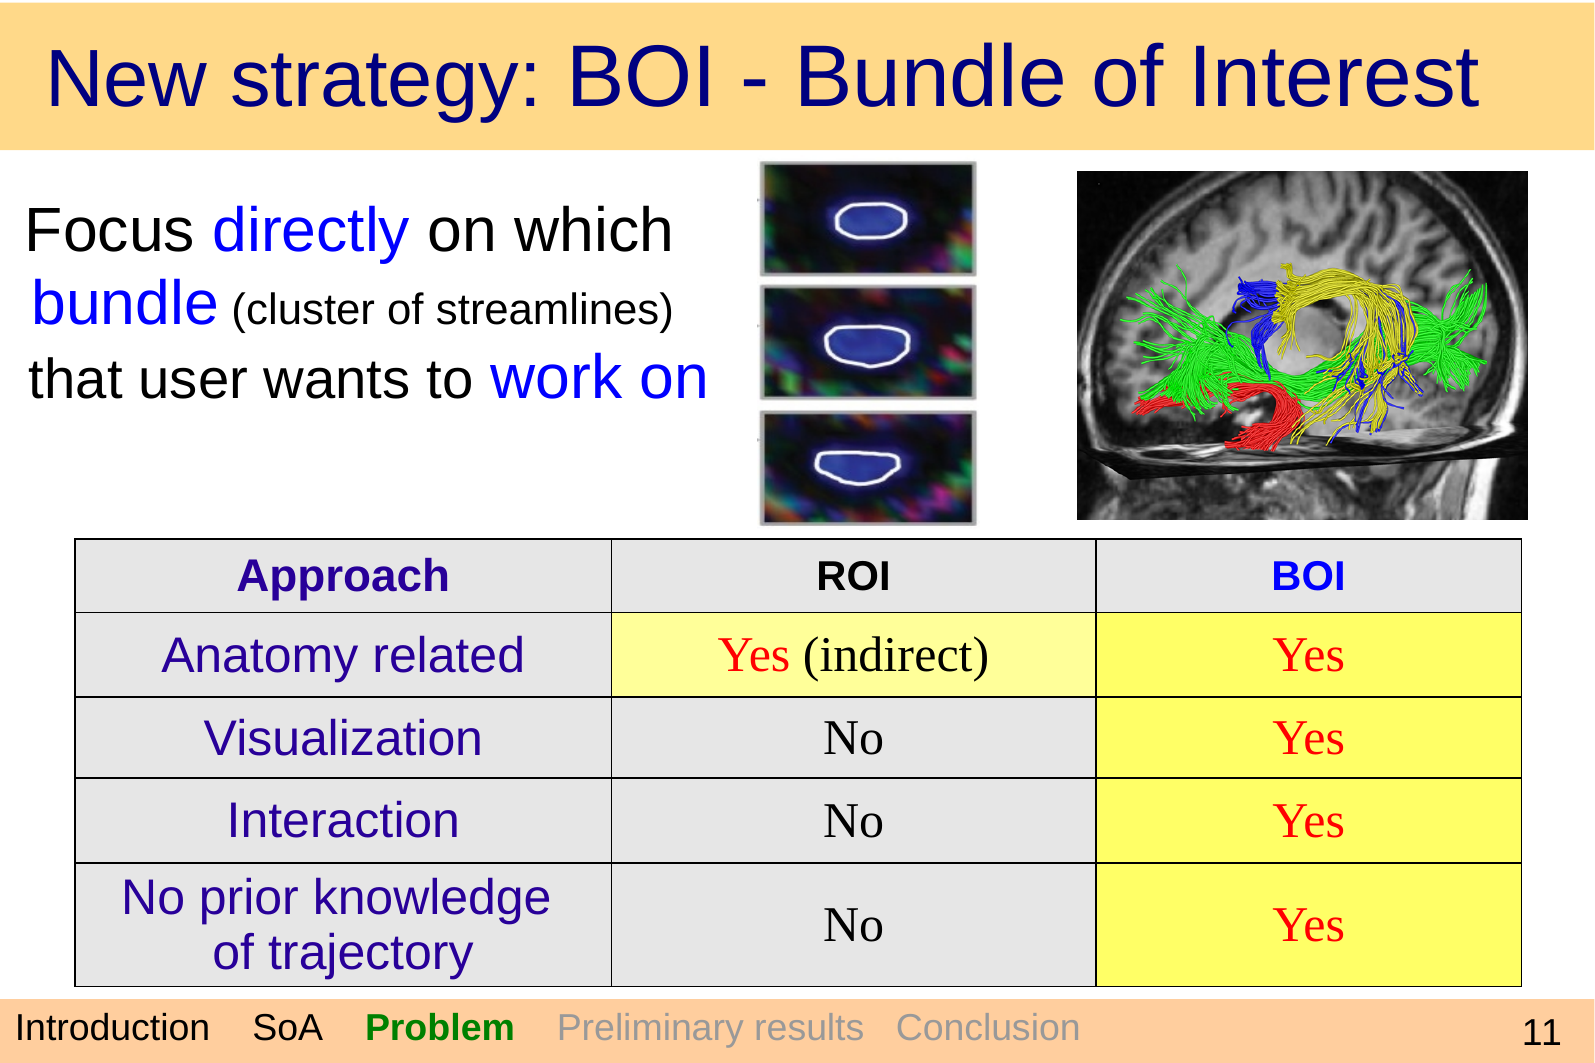

# New strategy: BOI - Bundle of Interest
Focus directly on which
 bundle (cluster of streamlines)
 that user wants to work on
| Approach | ROI | BOI |
| --- | --- | --- |
| Anatomy related | Yes (indirect) | Yes |
| Visualization | No | Yes |
| Interaction | No | Yes |
| No prior knowledge of trajectory | No | Yes |
Introduction SoA Problem Preliminary results Conclusion